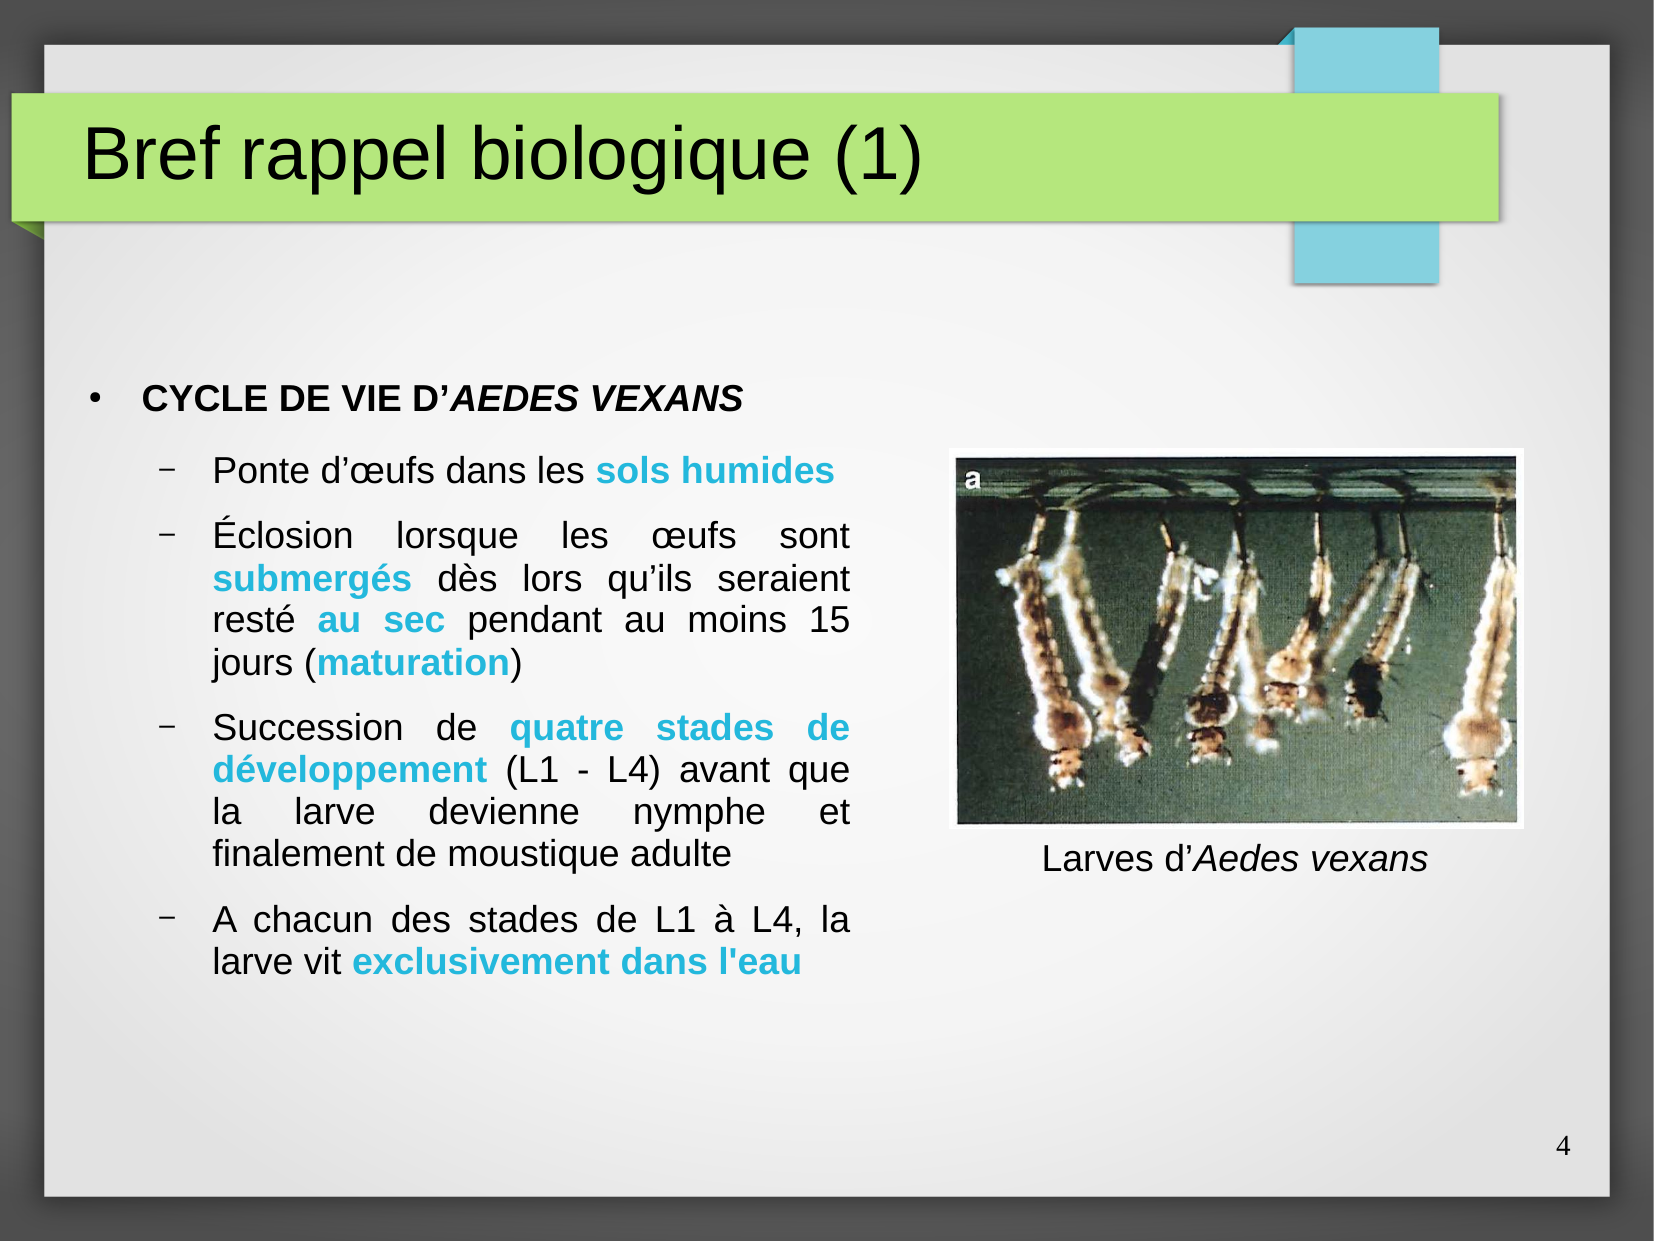

# Bref rappel biologique (1)
CYCLE DE VIE D’AEDES VEXANS
Ponte d’œufs dans les sols humides
Éclosion lorsque les œufs sont submergés dès lors qu’ils seraient resté au sec pendant au moins 15 jours (maturation)
Succession de quatre stades de développement (L1 - L4) avant que la larve devienne nymphe et finalement de moustique adulte
A chacun des stades de L1 à L4, la larve vit exclusivement dans l'eau
Larves d’Aedes vexans
4